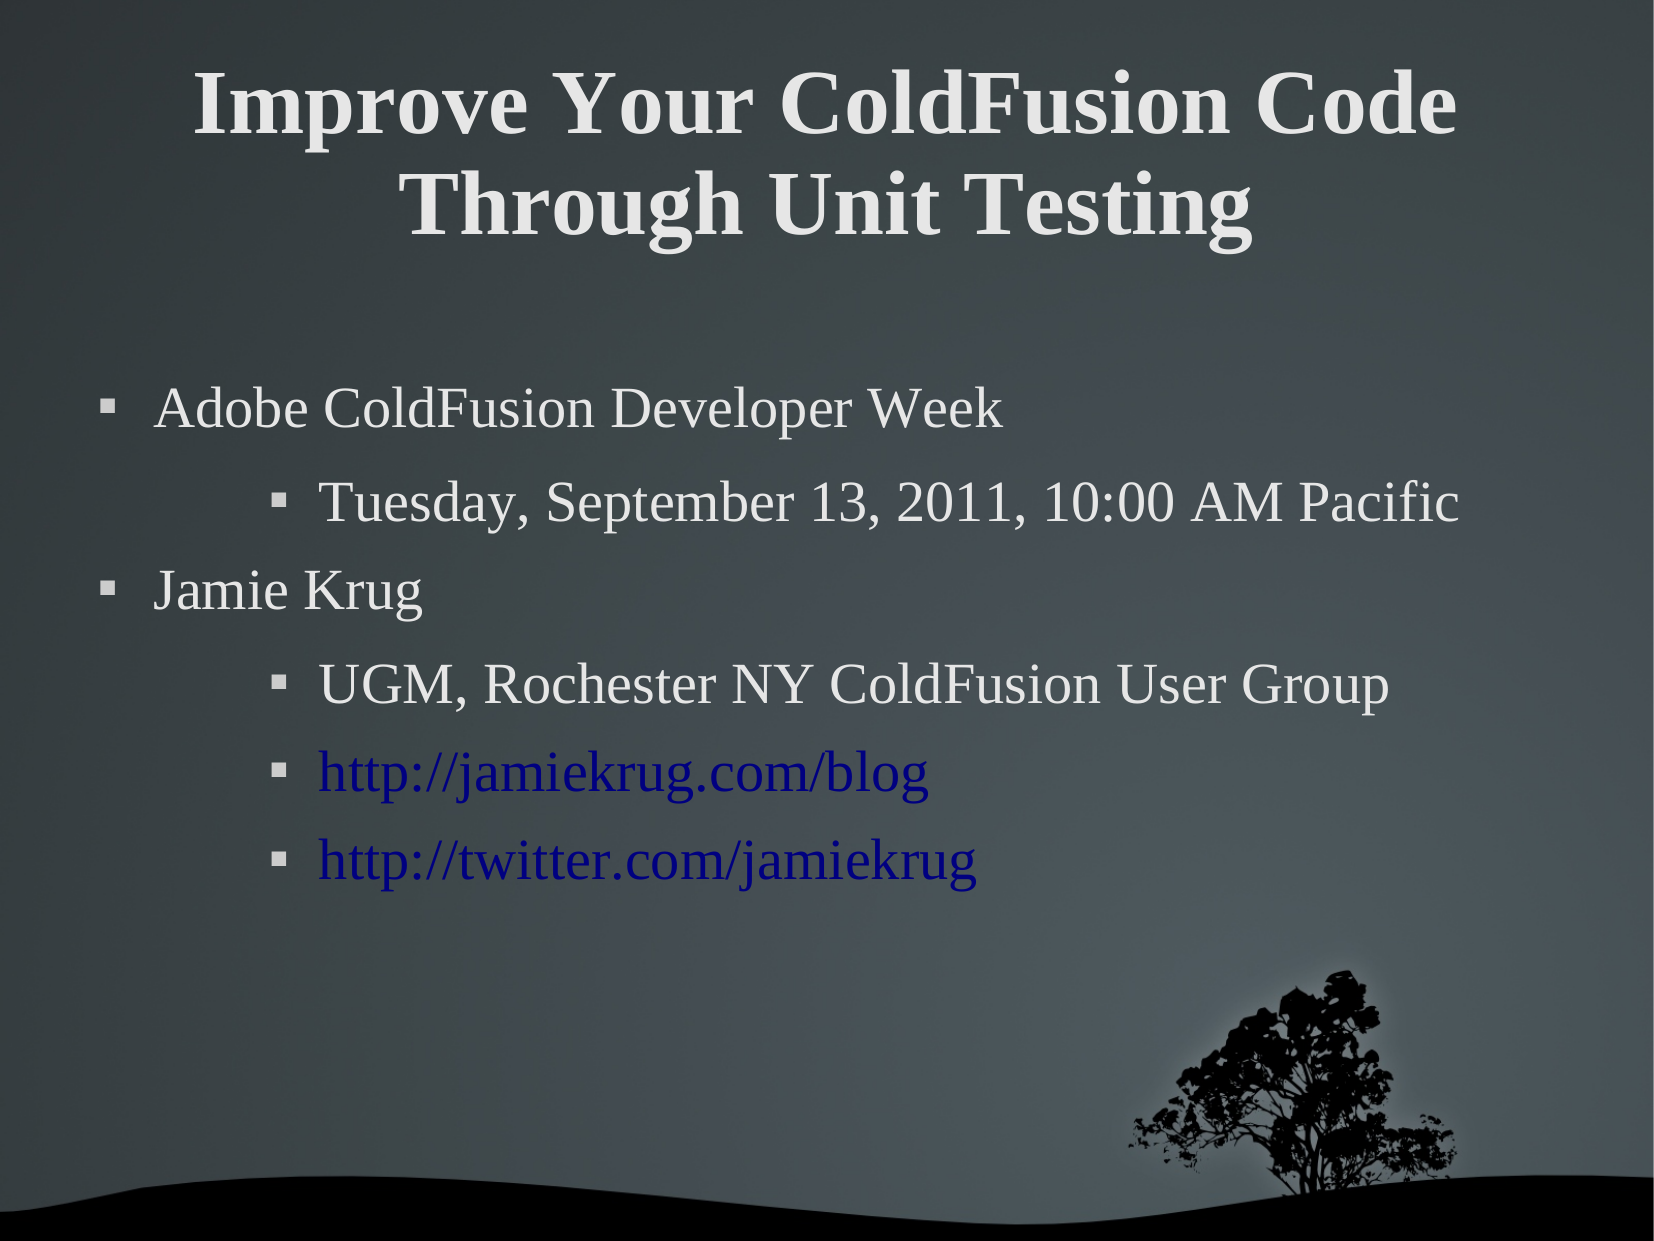

# Improve Your ColdFusion Code Through Unit Testing
Adobe ColdFusion Developer Week
Tuesday, September 13, 2011, 10:00 AM Pacific
Jamie Krug
UGM, Rochester NY ColdFusion User Group
http://jamiekrug.com/blog
http://twitter.com/jamiekrug